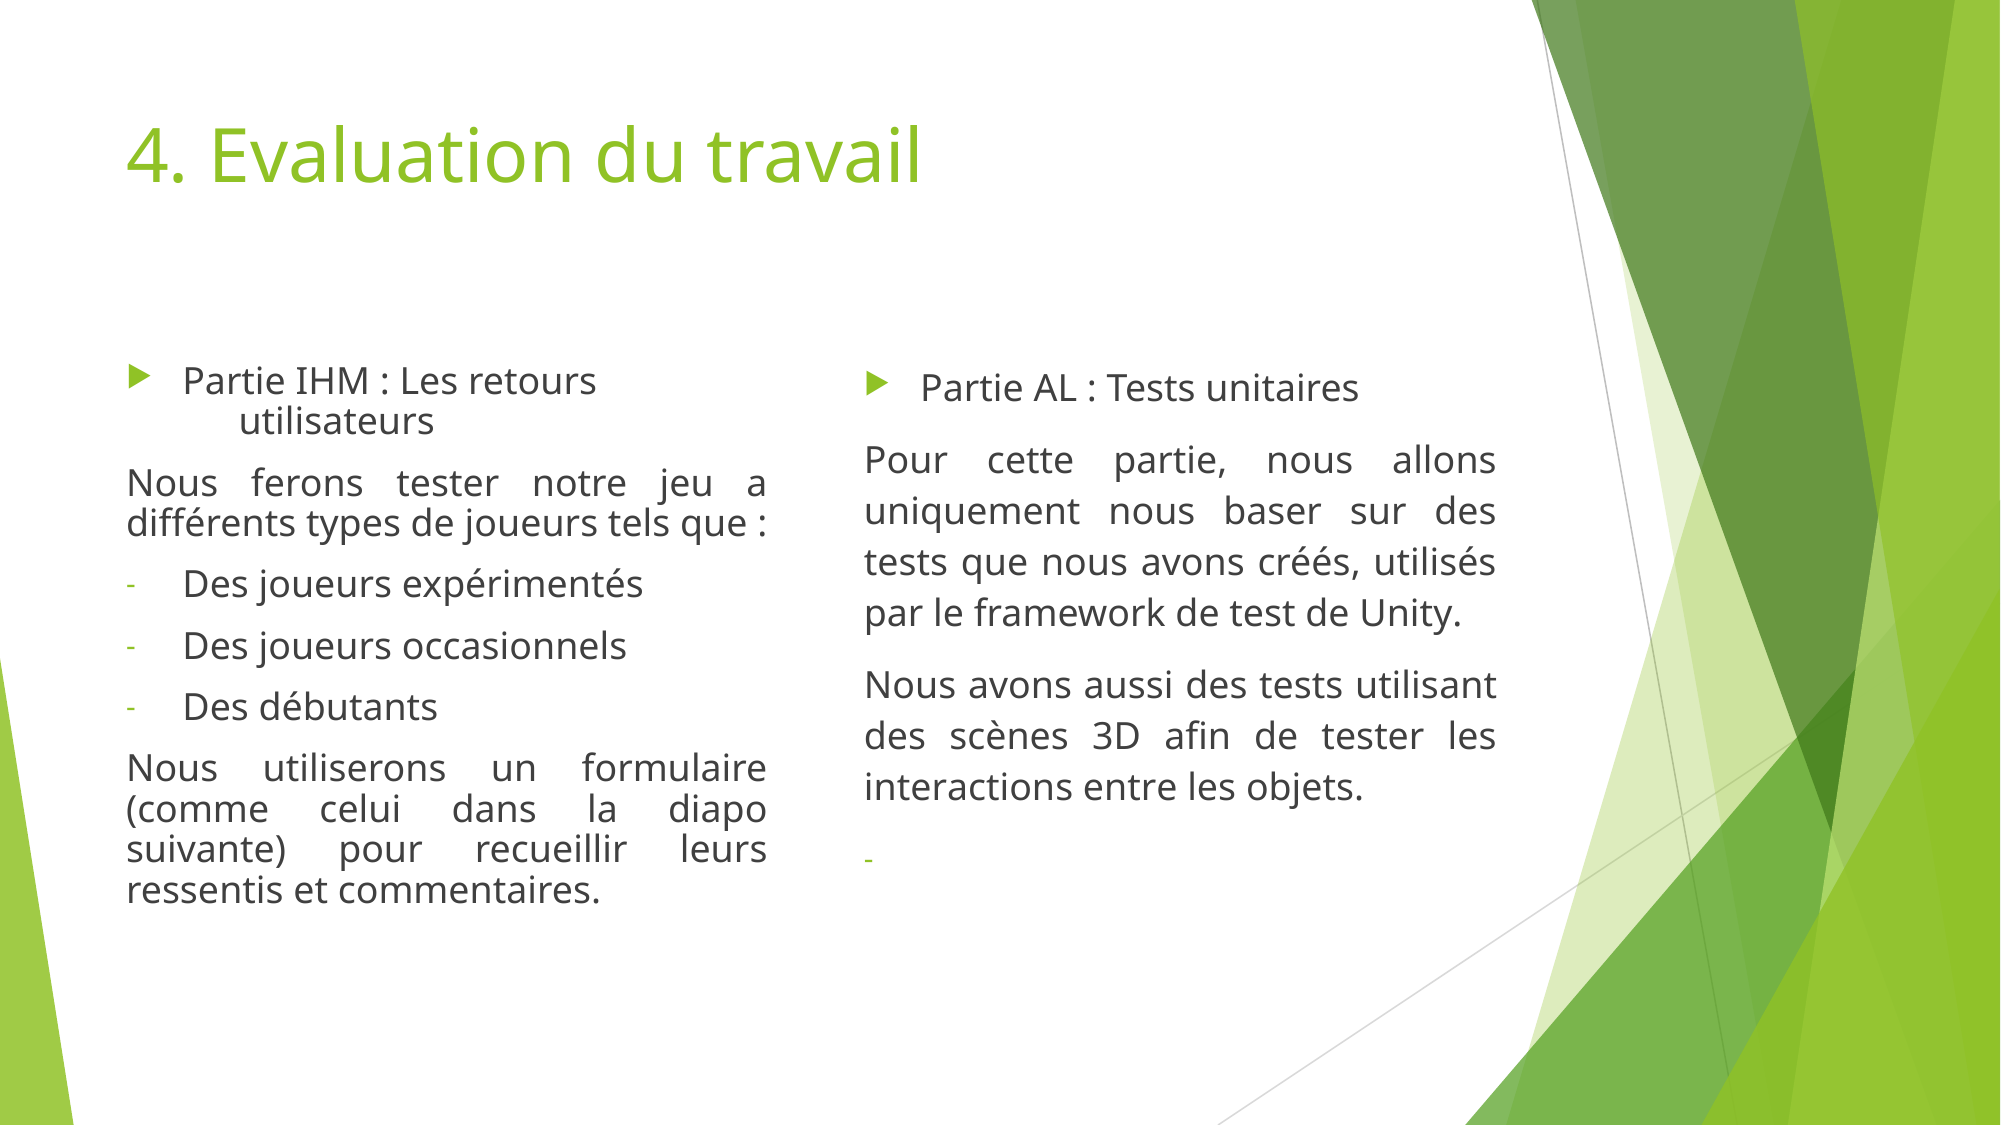

# 4. Evaluation du travail
Partie IHM : Les retours utilisateurs
Nous ferons tester notre jeu a différents types de joueurs tels que :
Des joueurs expérimentés
Des joueurs occasionnels
Des débutants
Nous utiliserons un formulaire (comme celui dans la diapo suivante) pour recueillir leurs ressentis et commentaires.
Partie AL : Tests unitaires
Pour cette partie, nous allons uniquement nous baser sur des tests que nous avons créés, utilisés par le framework de test de Unity.
Nous avons aussi des tests utilisant des scènes 3D afin de tester les interactions entre les objets.